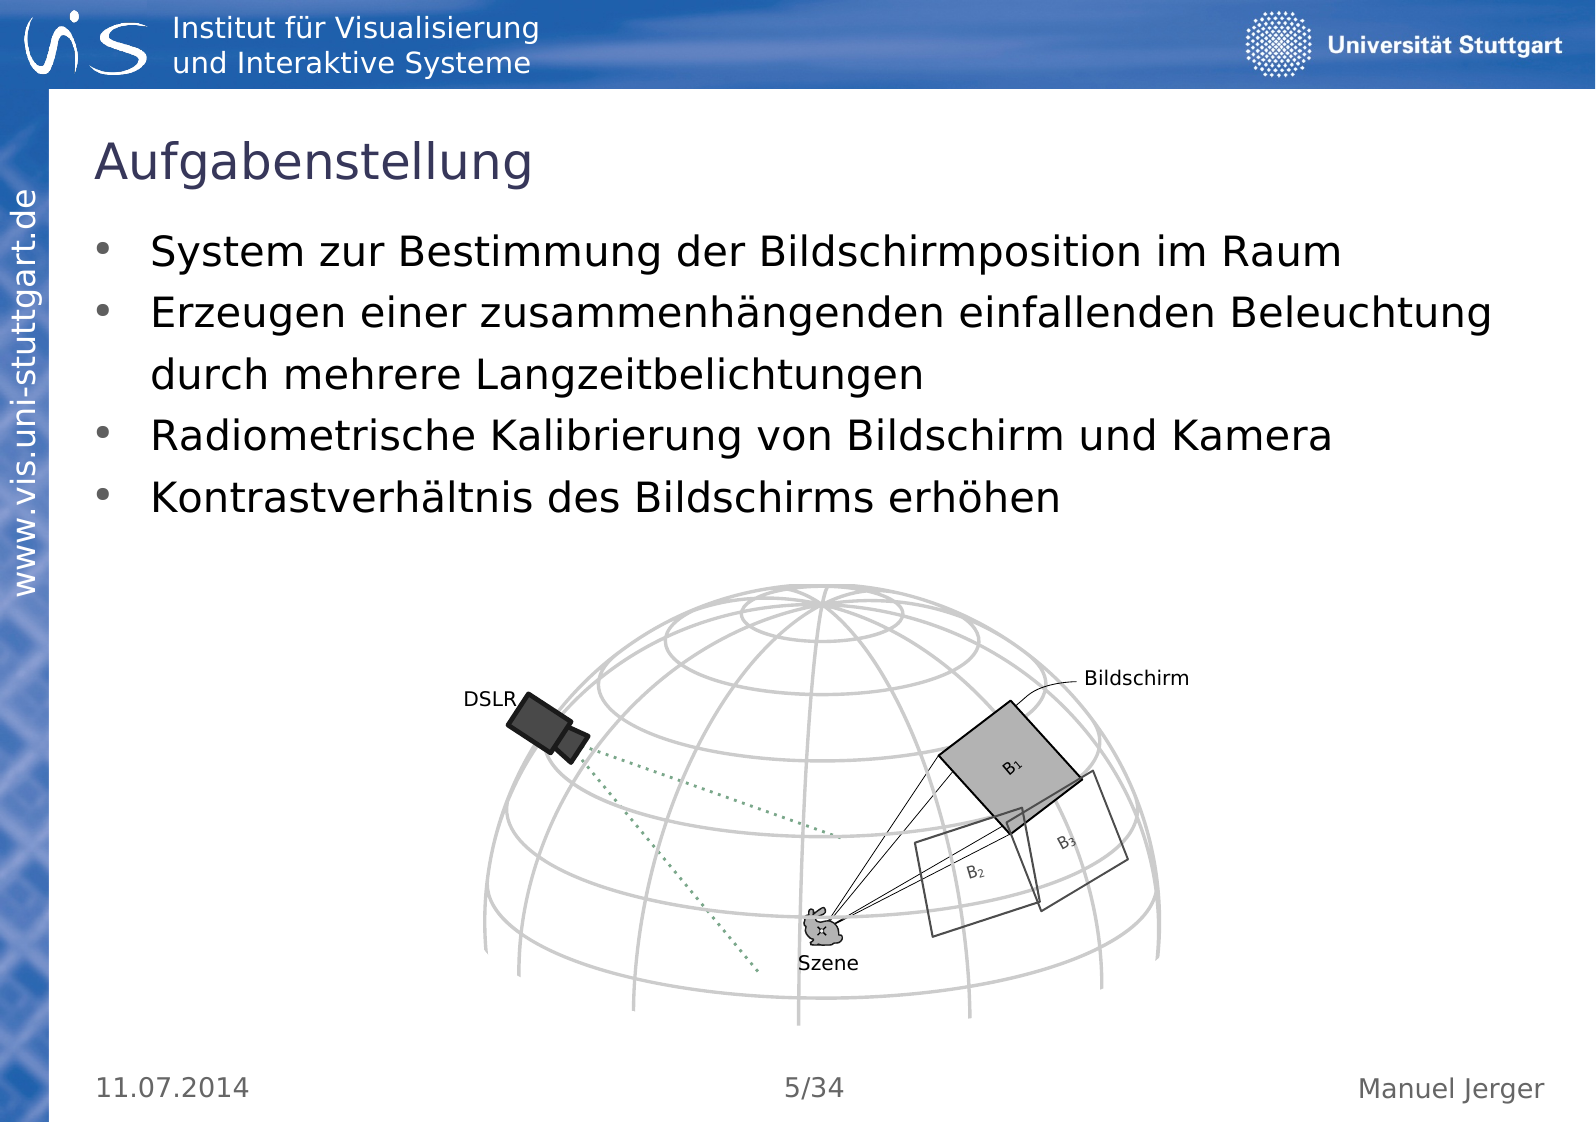

# Aufgabenstellung
System zur Bestimmung der Bildschirmposition im Raum
Erzeugen einer zusammenhängenden einfallenden Beleuchtung
durch mehrere Langzeitbelichtungen
Radiometrische Kalibrierung von Bildschirm und Kamera
Kontrastverhältnis des Bildschirms erhöhen